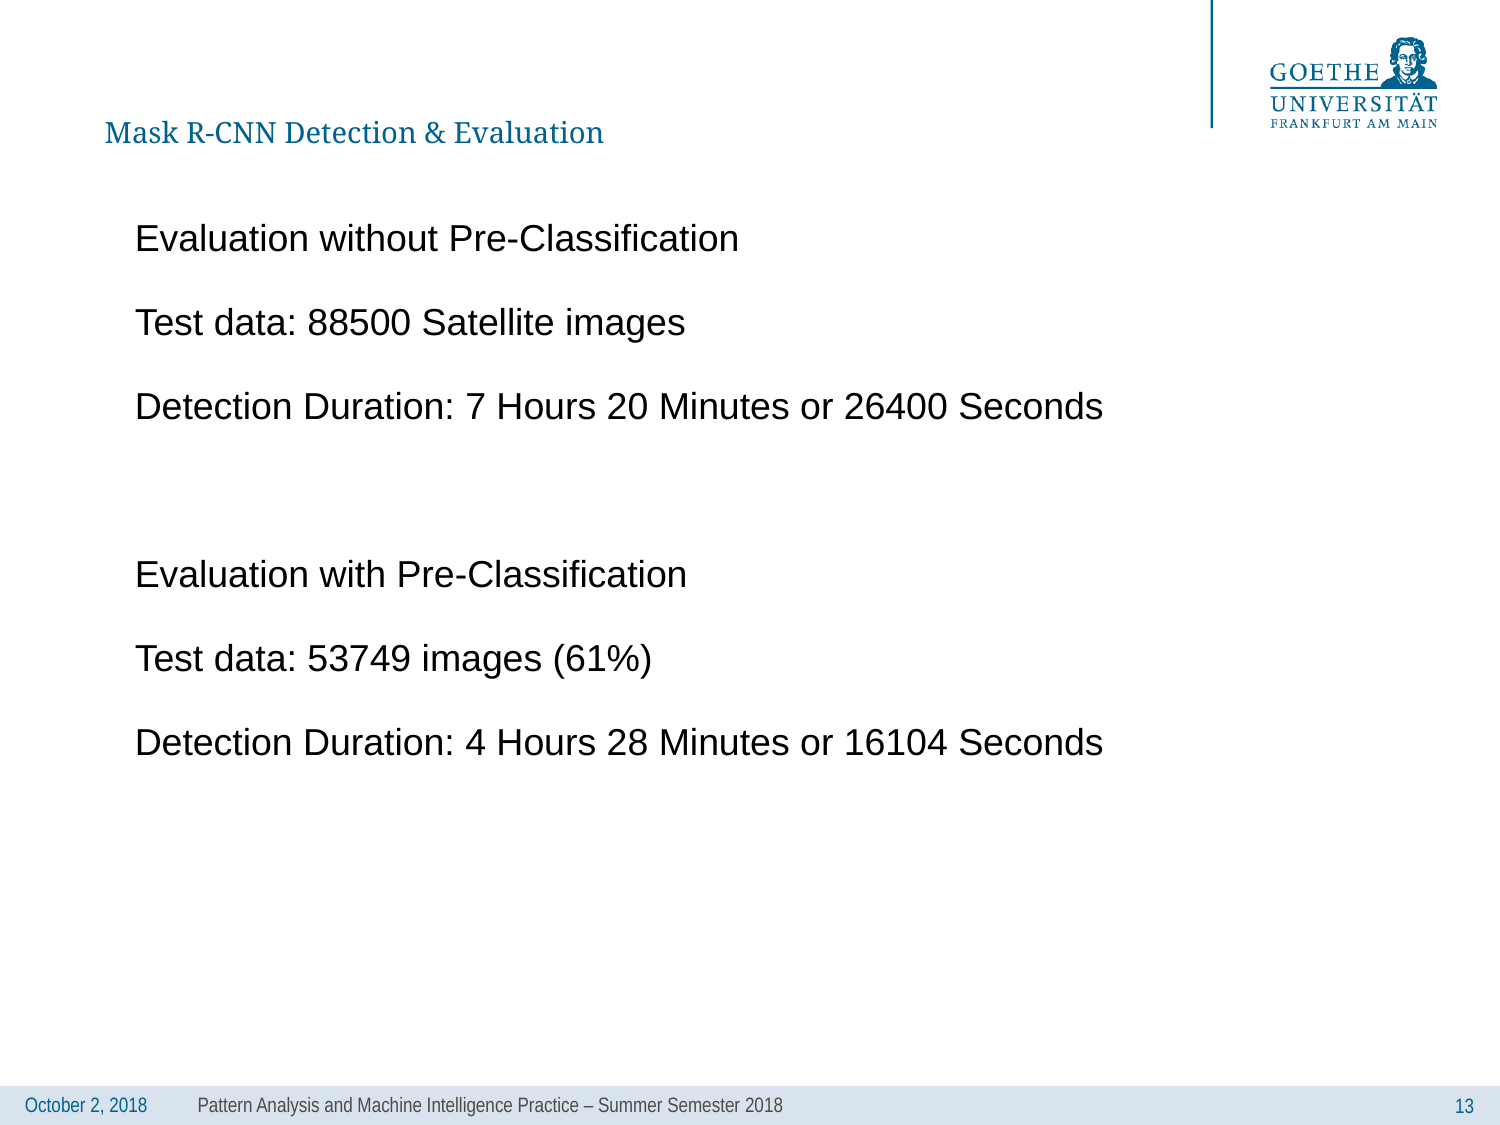

Mask R-CNN Detection & Evaluation
Evaluation without Pre-Classification
Test data: 88500 Satellite images
Detection Duration: 7 Hours 20 Minutes or 26400 Seconds
Evaluation with Pre-Classification
Test data: 53749 images (61%)
Detection Duration: 4 Hours 28 Minutes or 16104 Seconds
Pattern Analysis and Machine Intelligence Practice – Summer Semester 2018